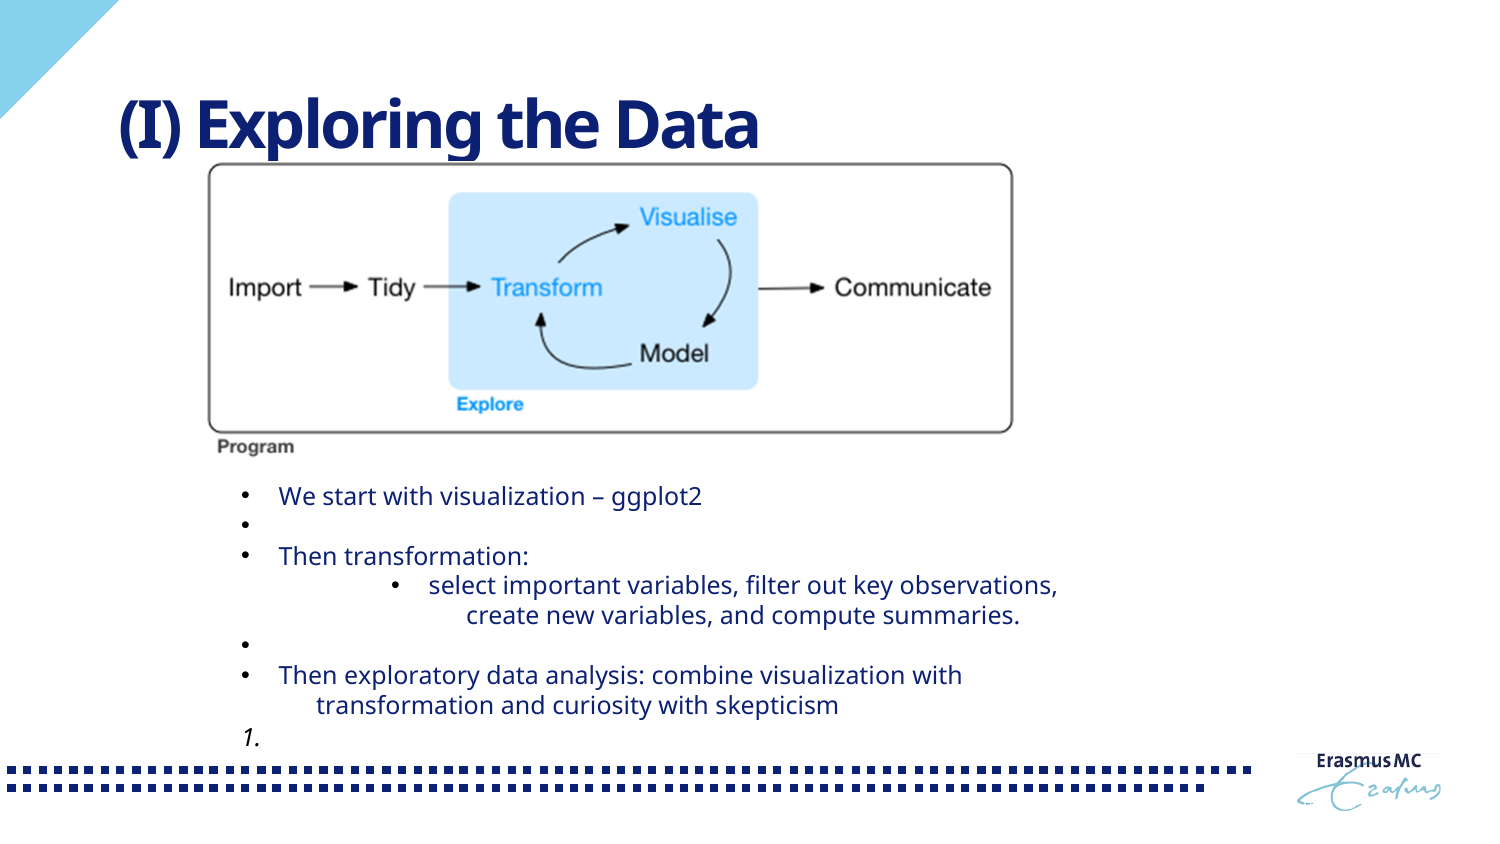

# (I) Exploring the Data
We start with visualization – ggplot2
Then transformation:
select important variables, filter out key observations, create new variables, and compute summaries.
Then exploratory data analysis: combine visualization with transformation and curiosity with skepticism